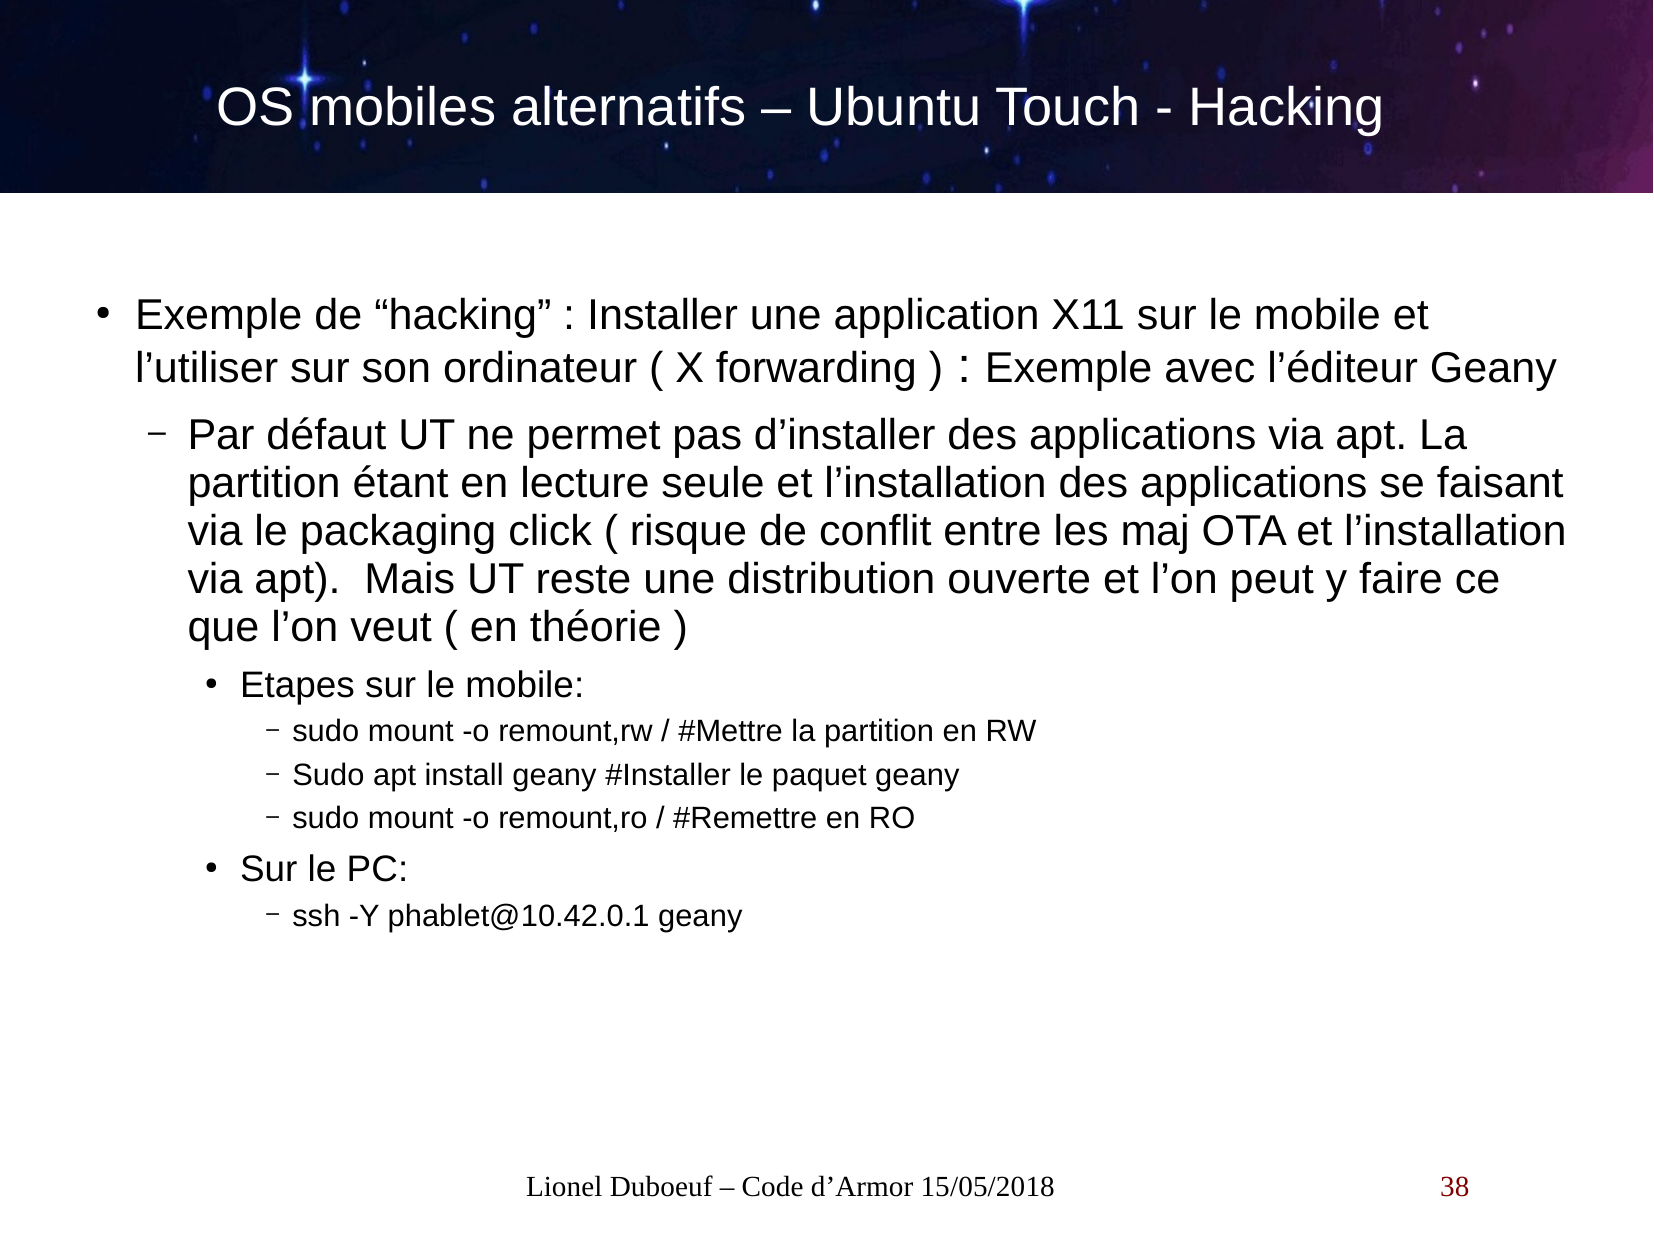

# OS mobiles alternatifs – Ubuntu Touch - Hacking
Exemple de “hacking” : Installer une application X11 sur le mobile et l’utiliser sur son ordinateur ( X forwarding ) : Exemple avec l’éditeur Geany
Par défaut UT ne permet pas d’installer des applications via apt. La partition étant en lecture seule et l’installation des applications se faisant via le packaging click ( risque de conflit entre les maj OTA et l’installation via apt). Mais UT reste une distribution ouverte et l’on peut y faire ce que l’on veut ( en théorie )
Etapes sur le mobile:
sudo mount -o remount,rw / #Mettre la partition en RW
Sudo apt install geany #Installer le paquet geany
sudo mount -o remount,ro / #Remettre en RO
Sur le PC:
ssh -Y phablet@10.42.0.1 geany
38